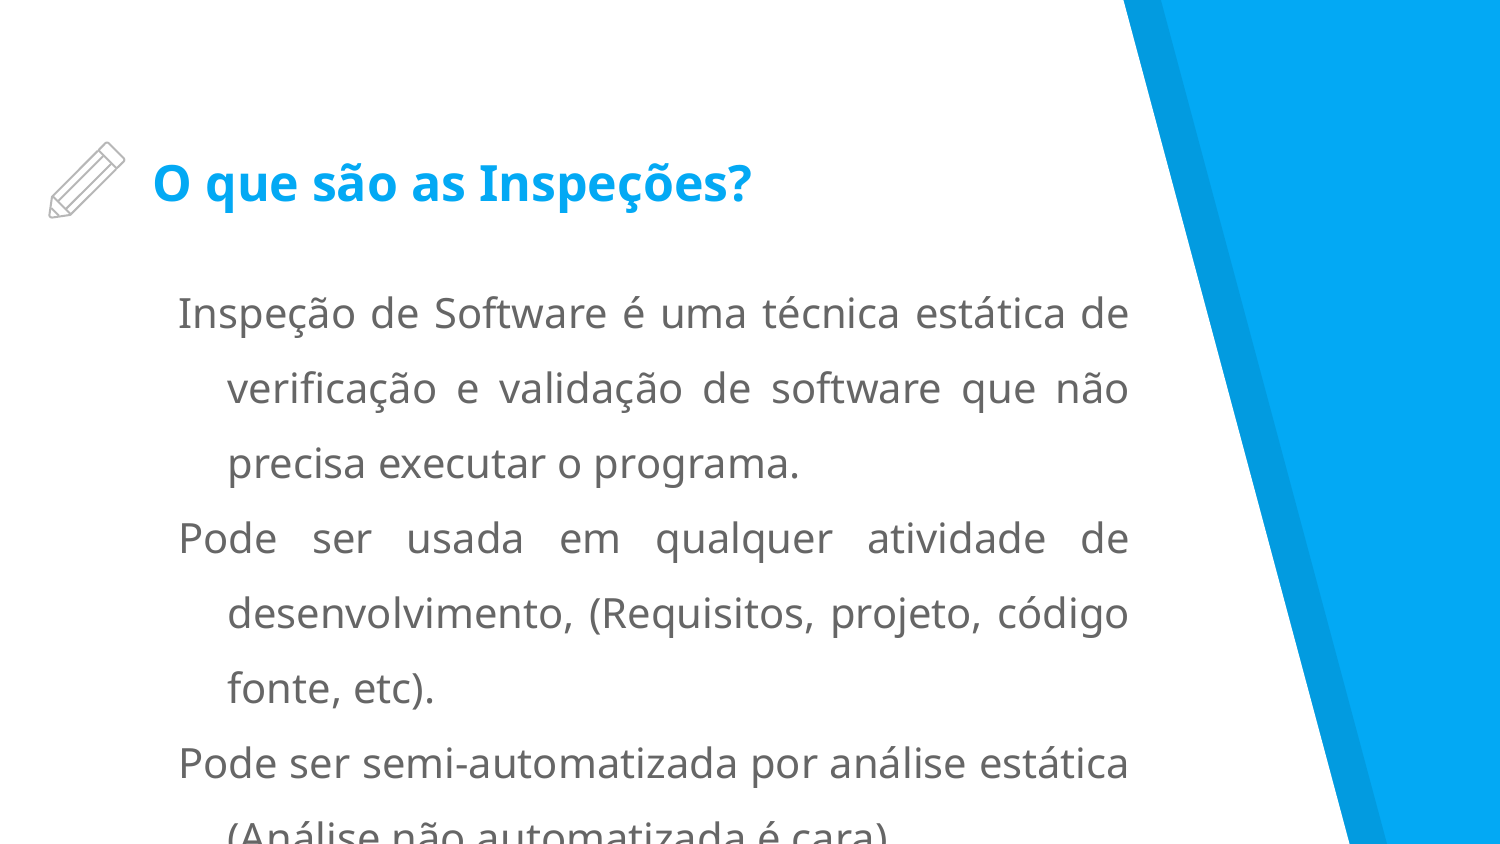

O que são as Inspeções?
Inspeção de Software é uma técnica estática de verificação e validação de software que não precisa executar o programa.
Pode ser usada em qualquer atividade de desenvolvimento, (Requisitos, projeto, código fonte, etc).
Pode ser semi-automatizada por análise estática (Análise não automatizada é cara).